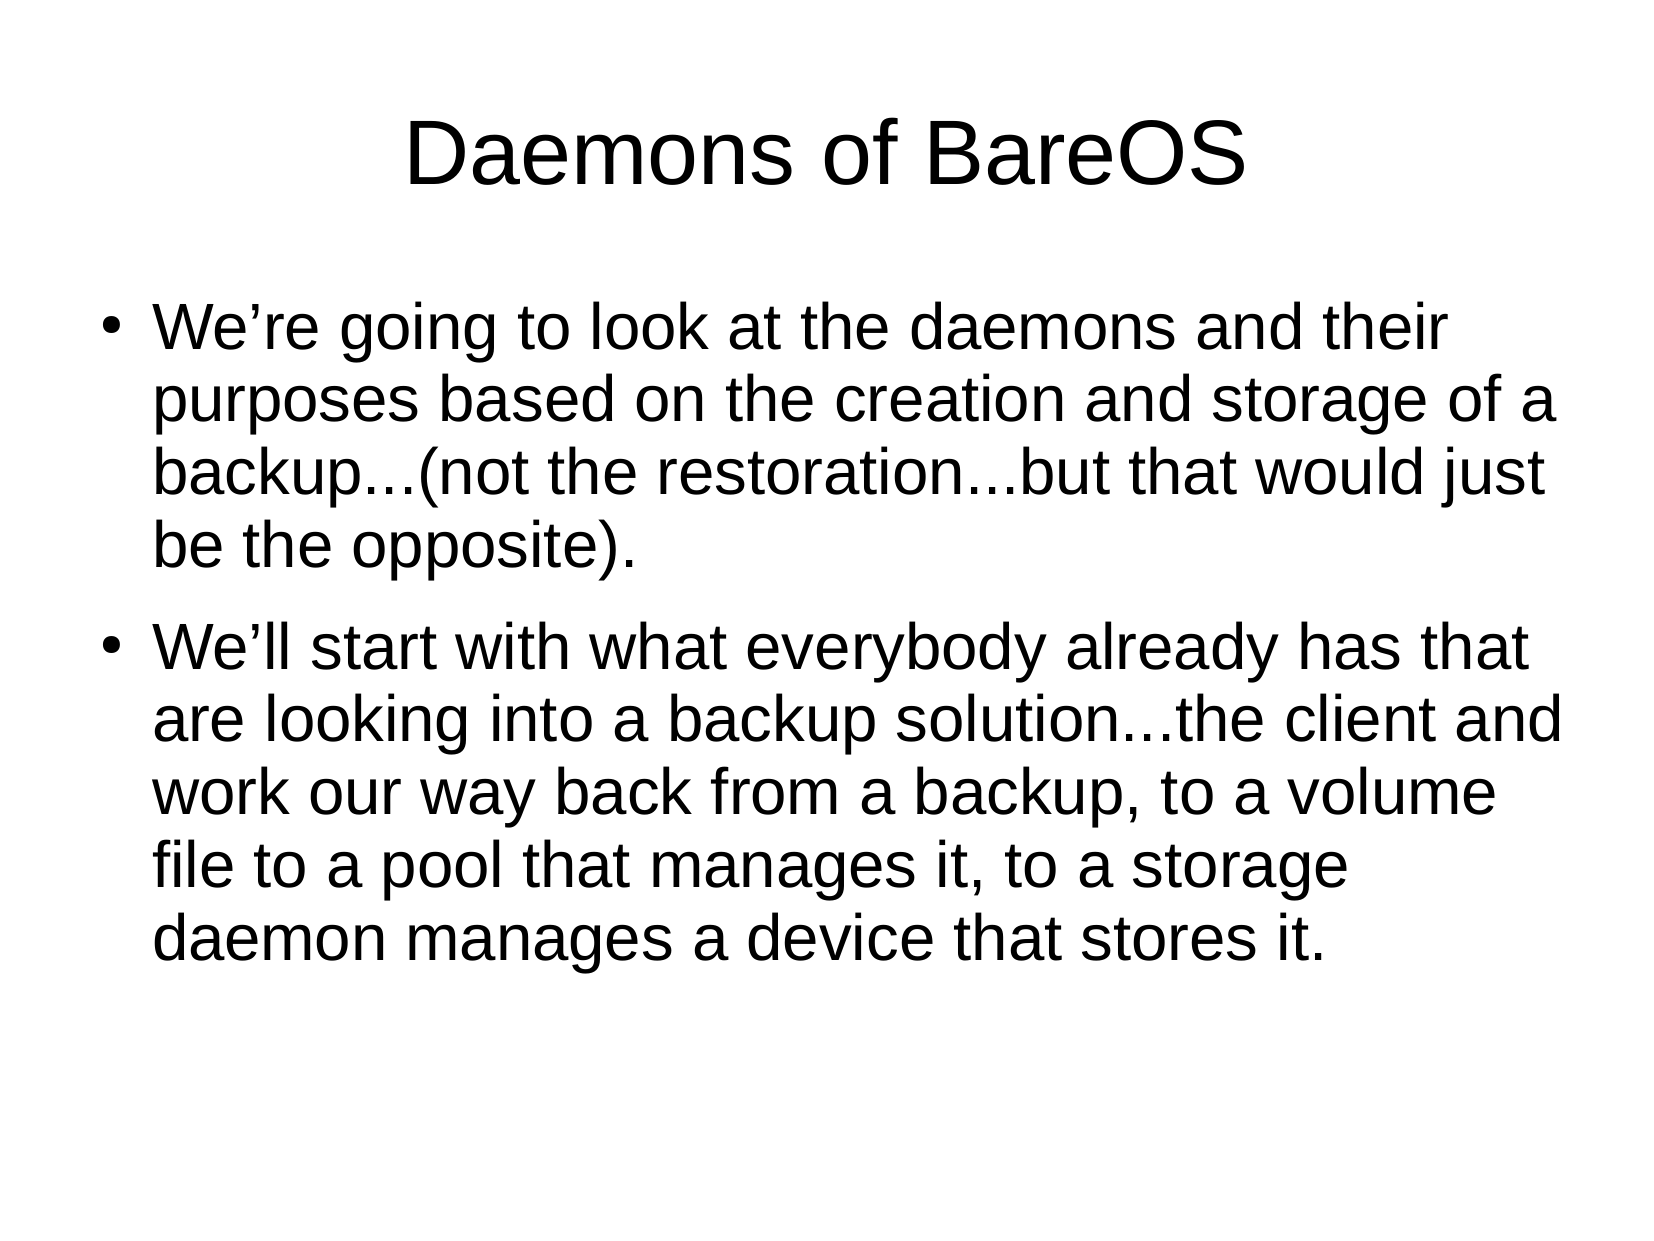

# Daemons of BareOS
We’re going to look at the daemons and their purposes based on the creation and storage of a backup...(not the restoration...but that would just be the opposite).
We’ll start with what everybody already has that are looking into a backup solution...the client and work our way back from a backup, to a volume file to a pool that manages it, to a storage daemon manages a device that stores it.